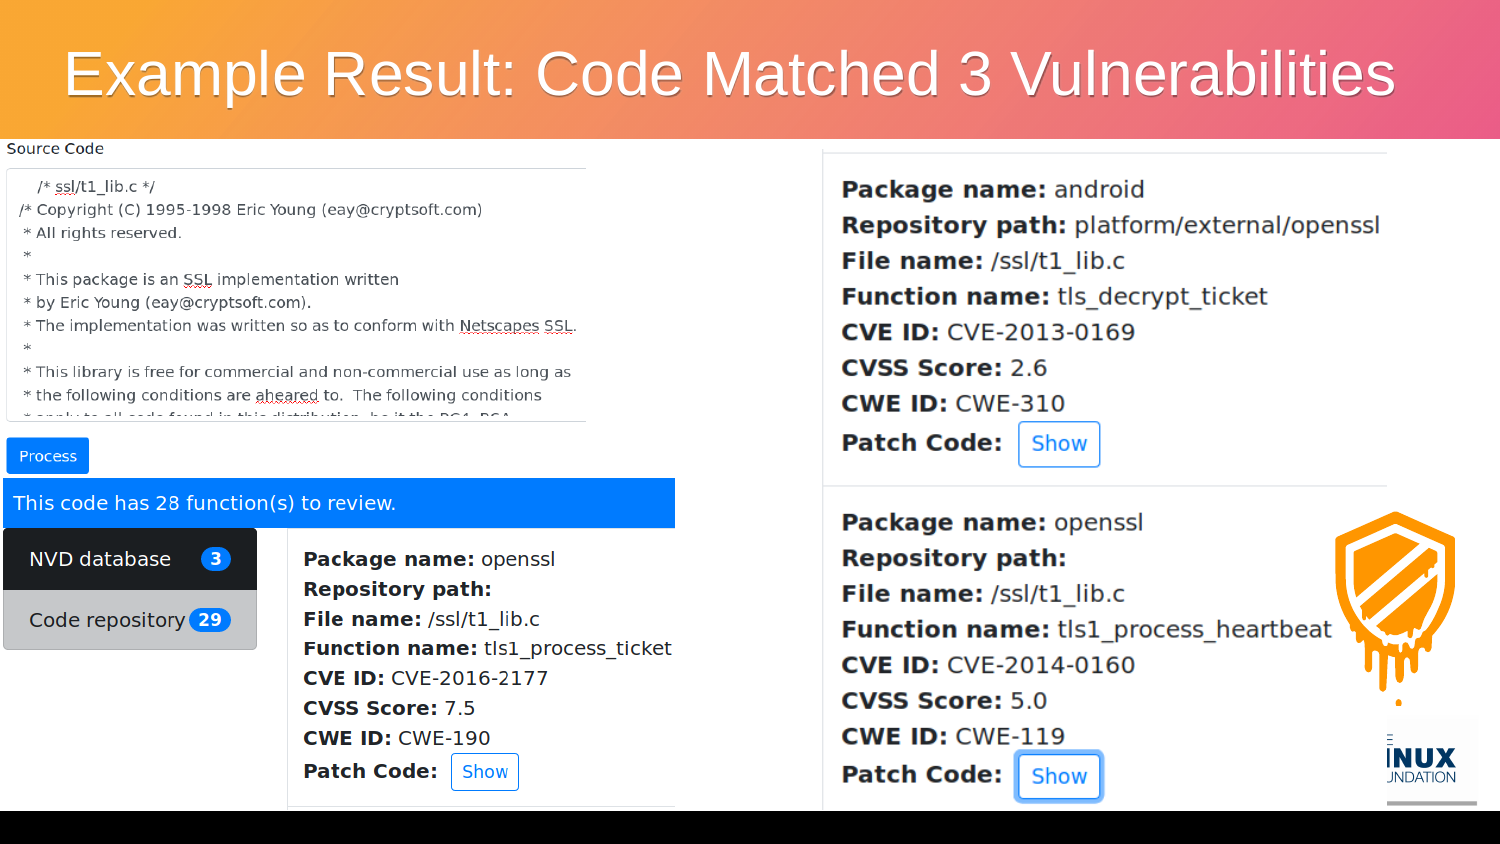

# Example Result: Code Matched 3 Vulnerabilities